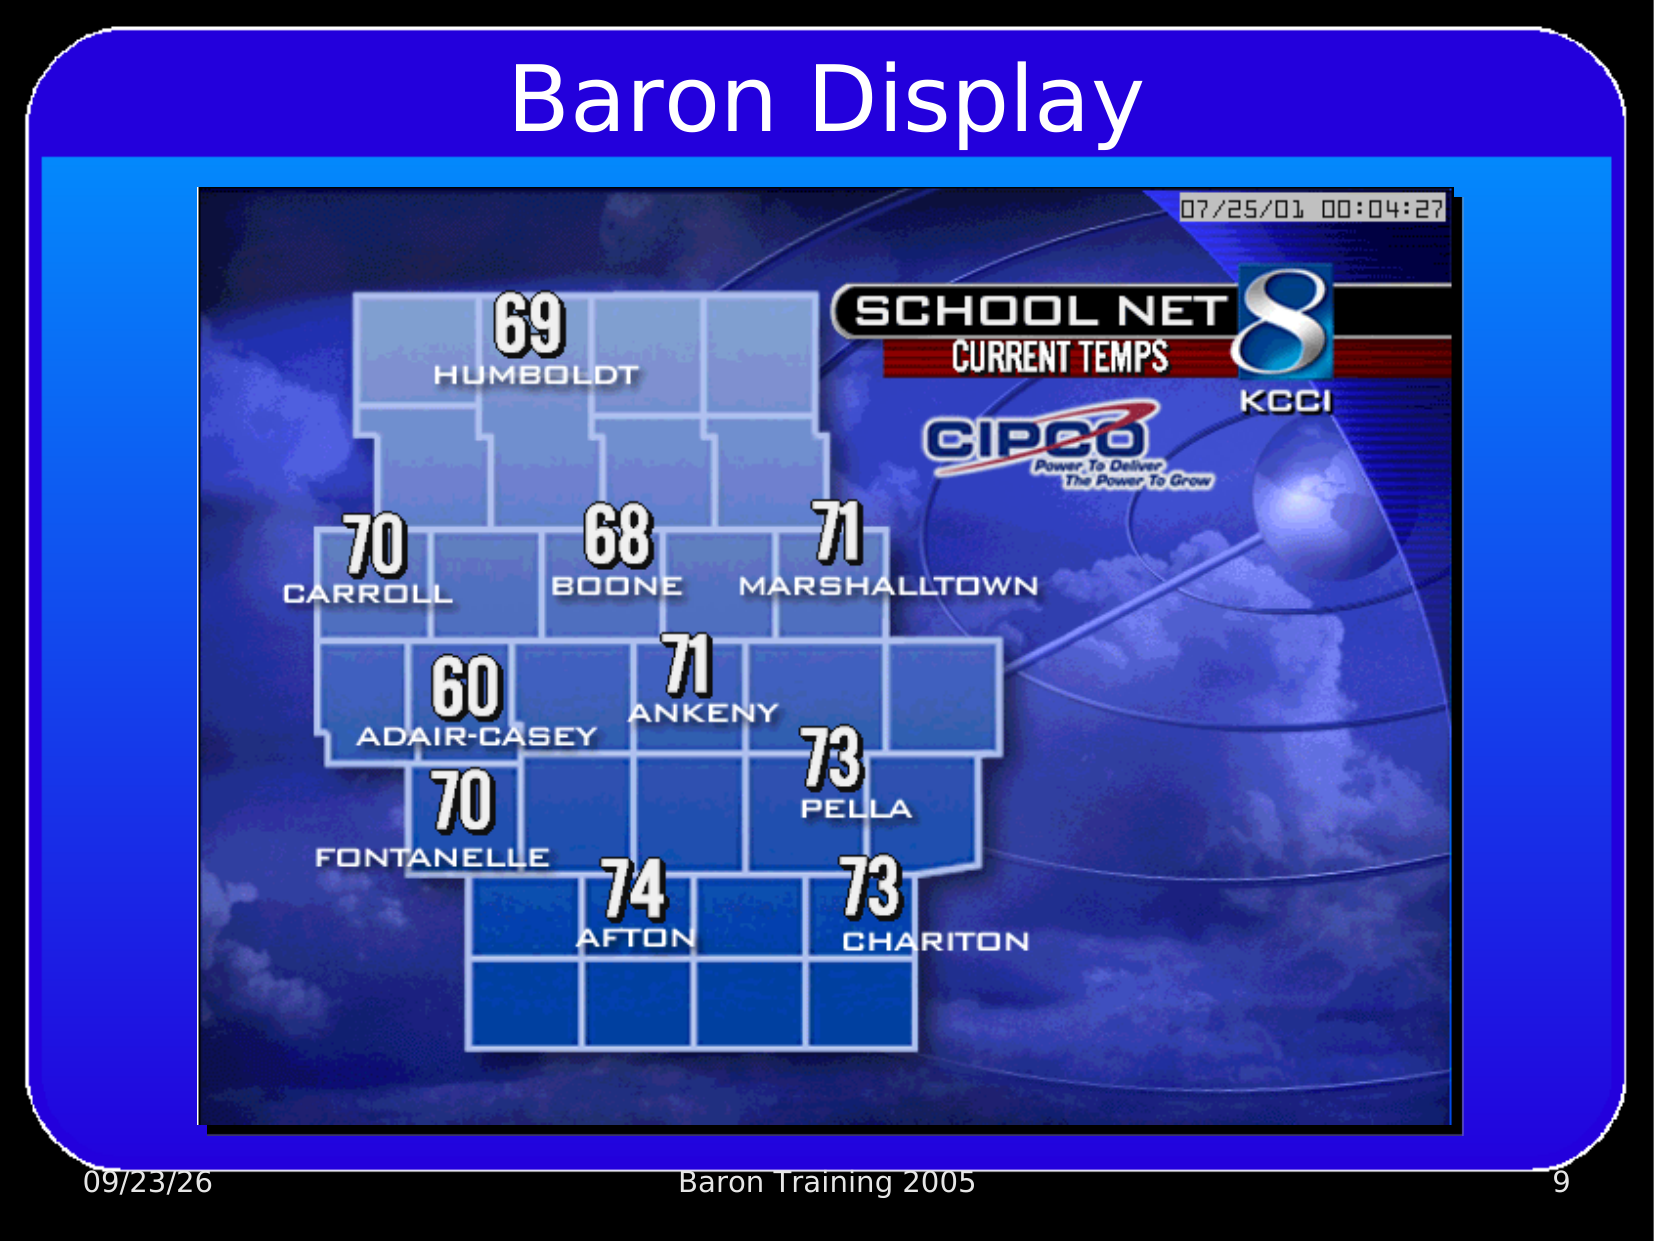

# Baron Display
Baron Training 2005
9